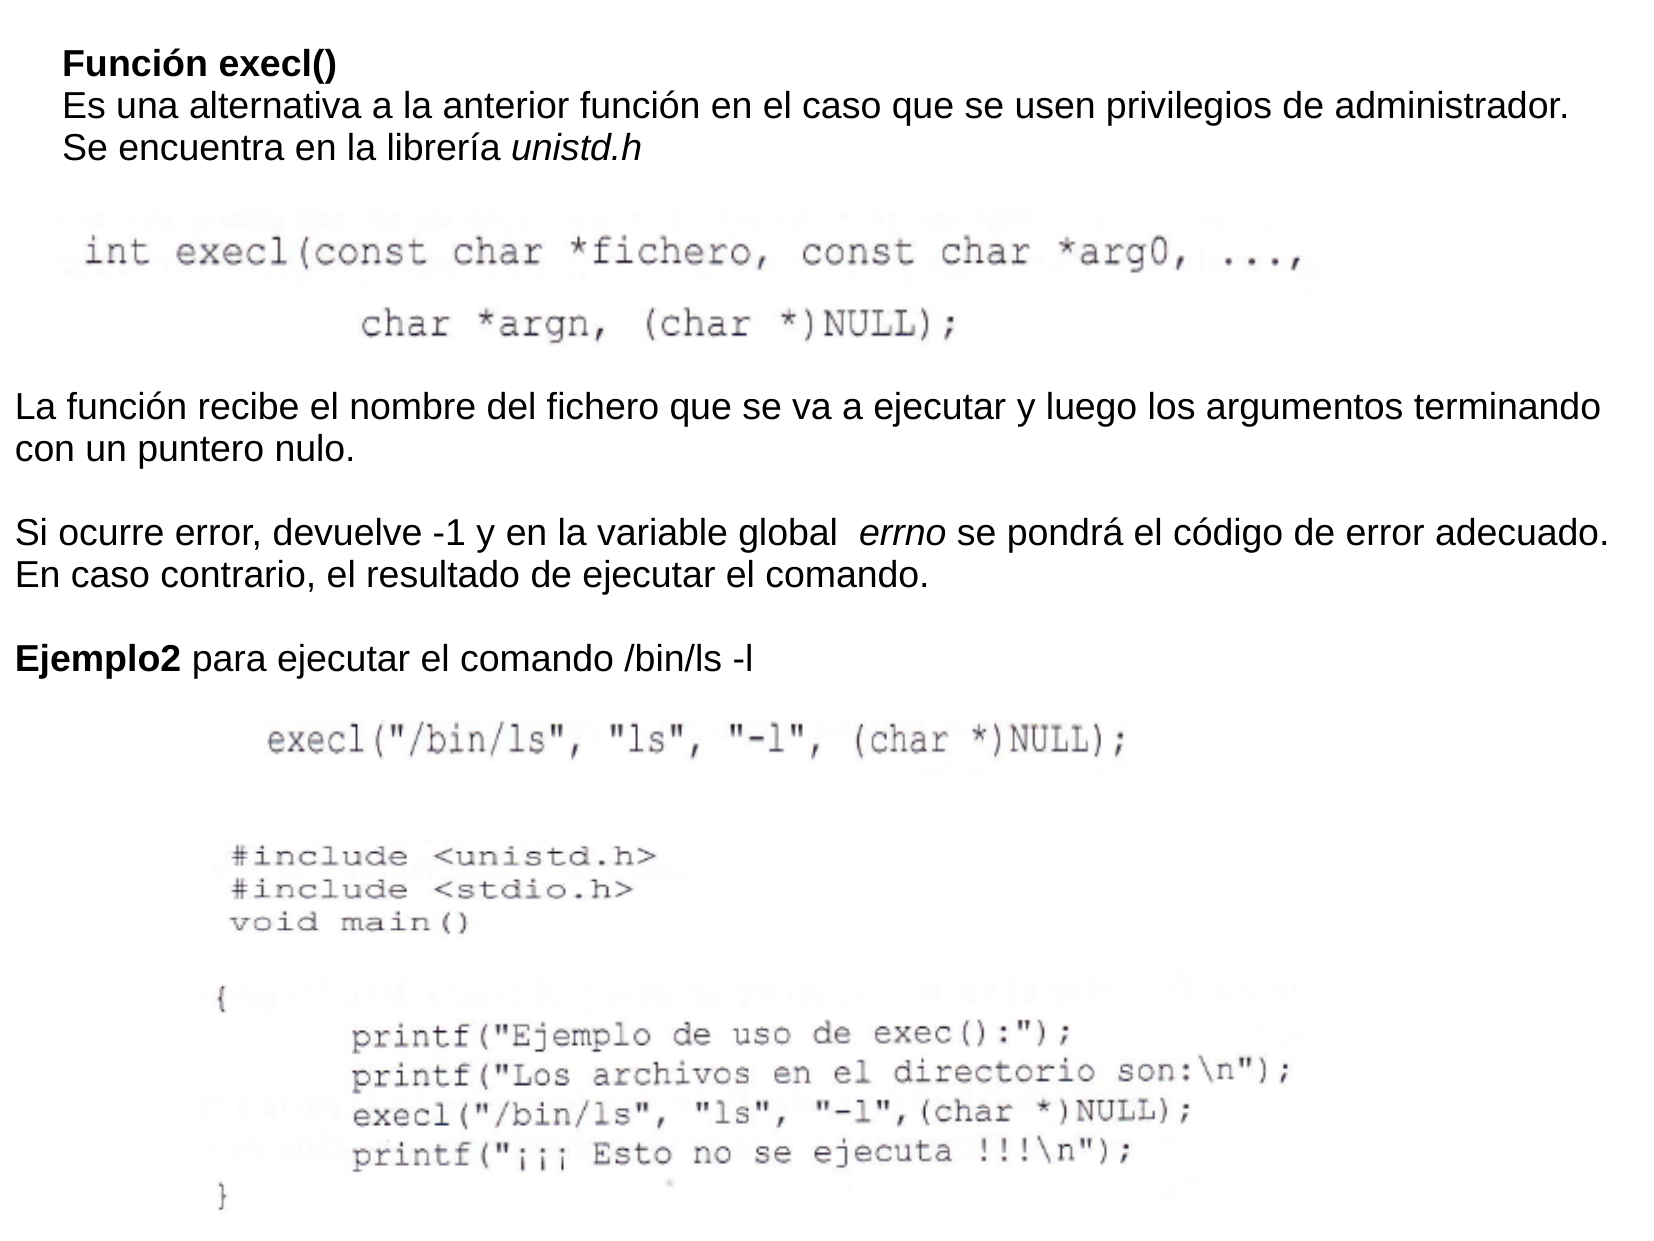

Función execl()
Es una alternativa a la anterior función en el caso que se usen privilegios de administrador.
Se encuentra en la librería unistd.h
La función recibe el nombre del fichero que se va a ejecutar y luego los argumentos terminando con un puntero nulo.
Si ocurre error, devuelve -1 y en la variable global errno se pondrá el código de error adecuado.
En caso contrario, el resultado de ejecutar el comando.
Ejemplo2 para ejecutar el comando /bin/ls -l